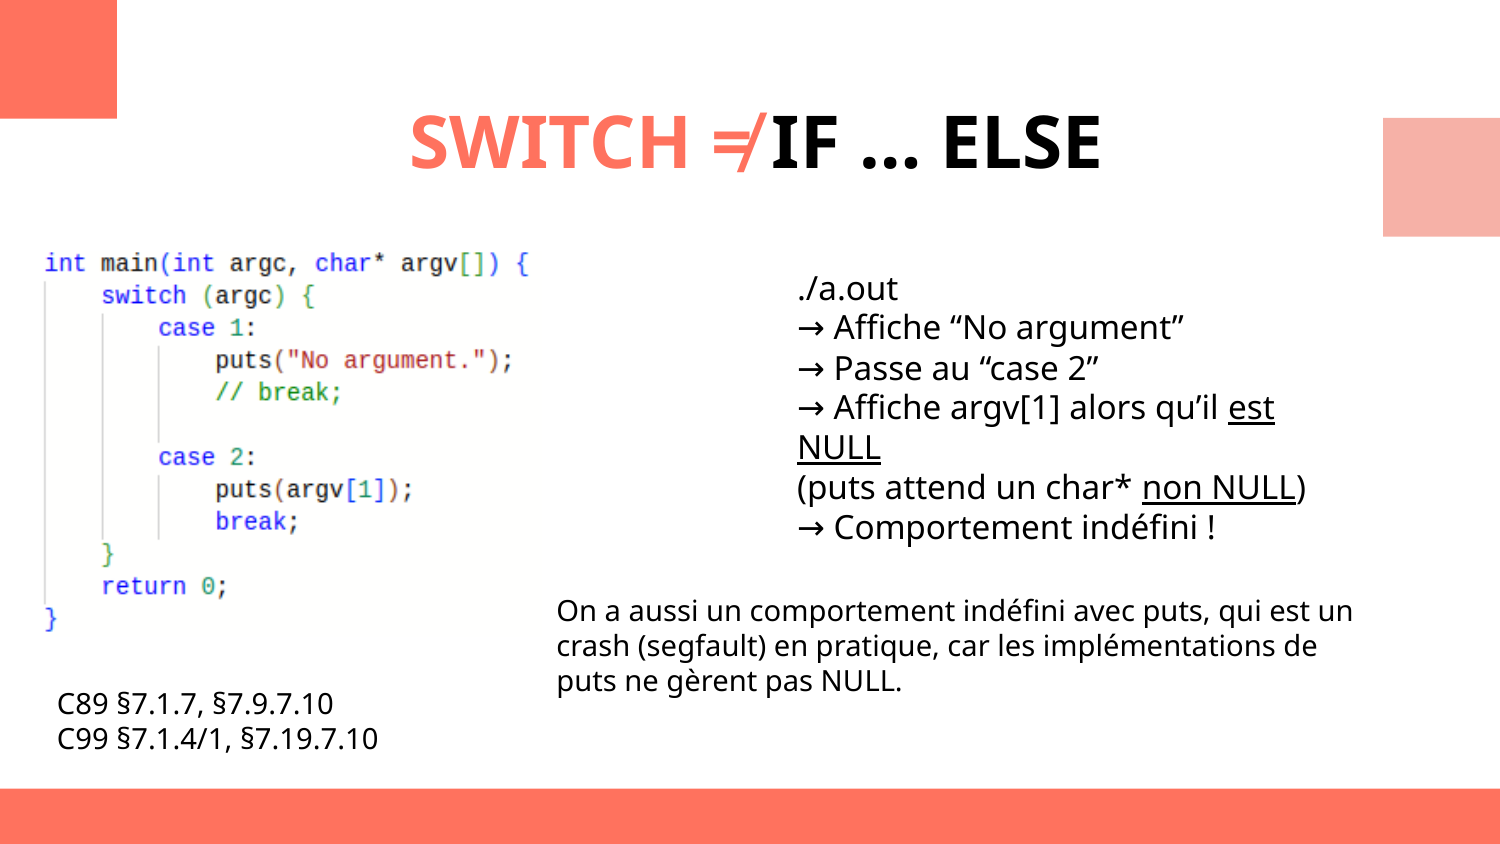

# SWITCH ≠ IF … ELSE
./a.out
→ Affiche “No argument”
→ Passe au “case 2”
→ Affiche argv[1] alors qu’il est NULL
(puts attend un char* non NULL)
→ Comportement indéfini !
On a aussi un comportement indéfini avec puts, qui est un crash (segfault) en pratique, car les implémentations de puts ne gèrent pas NULL.
C89 §7.1.7, §7.9.7.10
C99 §7.1.4/1, §7.19.7.10